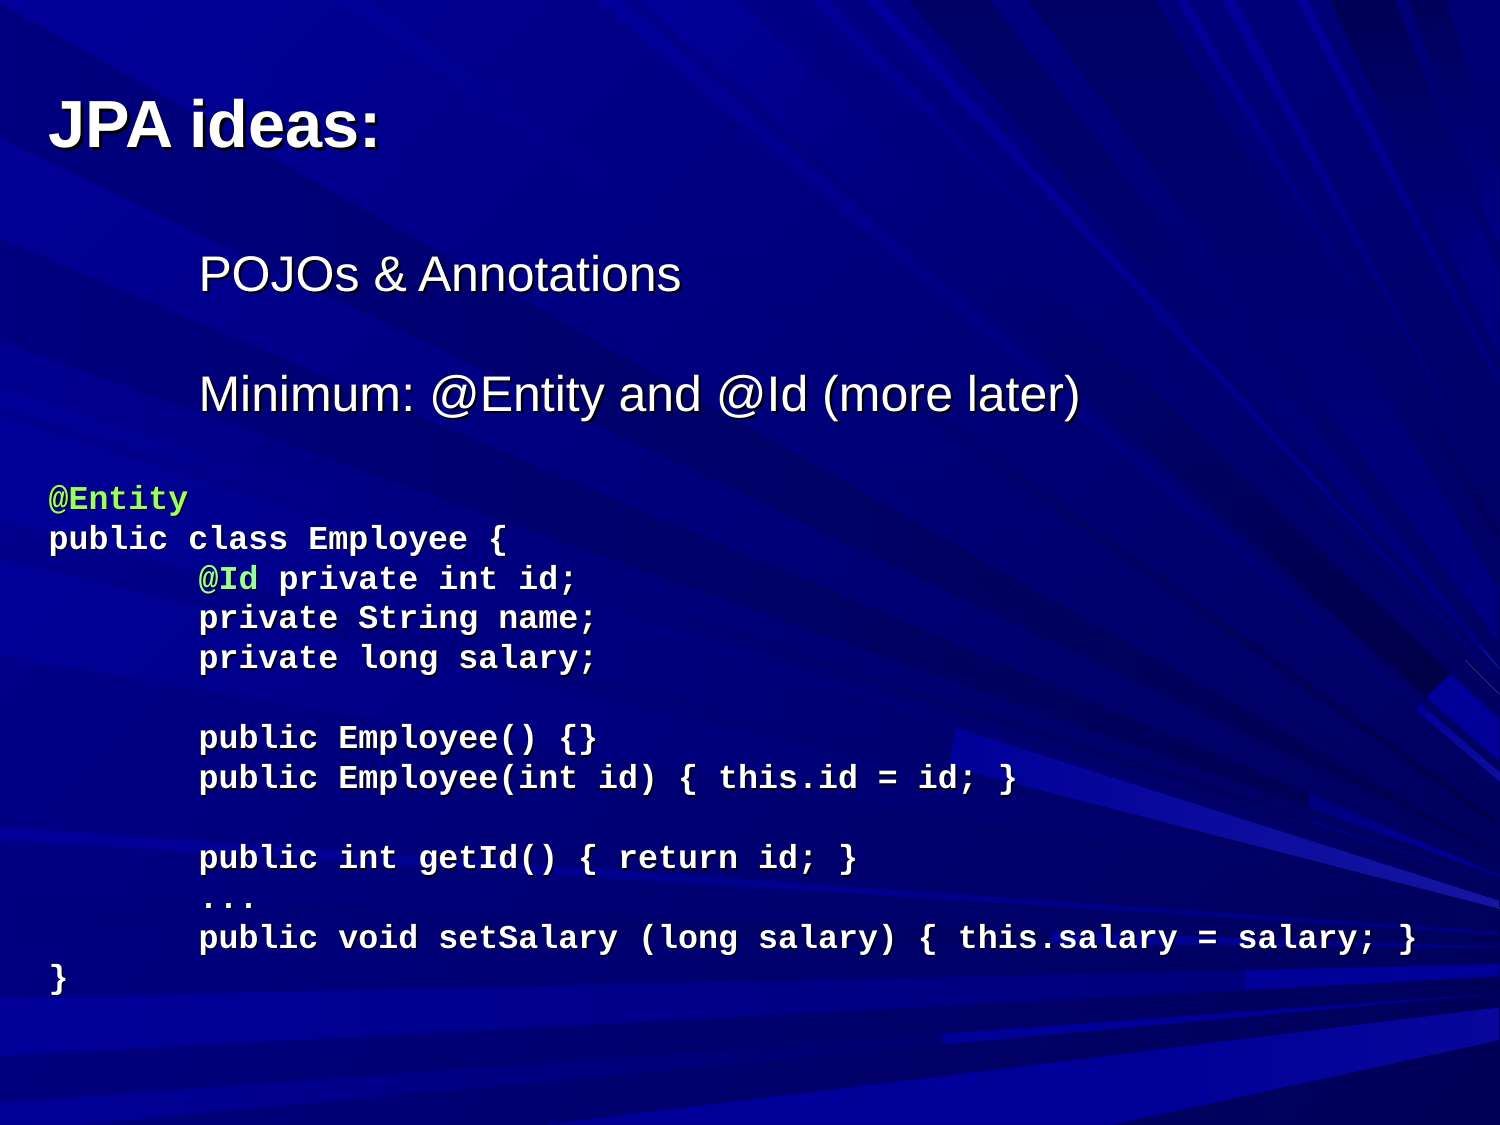

# JPA ideas: POJOs & Annotations Minimum: @Entity and @Id (more later) @Entity public class Employee { @Id private int id; private String name; private long salary; public Employee() {} public Employee(int id) { this.id = id; } public int getId() { return id; } ... public void setSalary (long salary) { this.salary = salary; } }